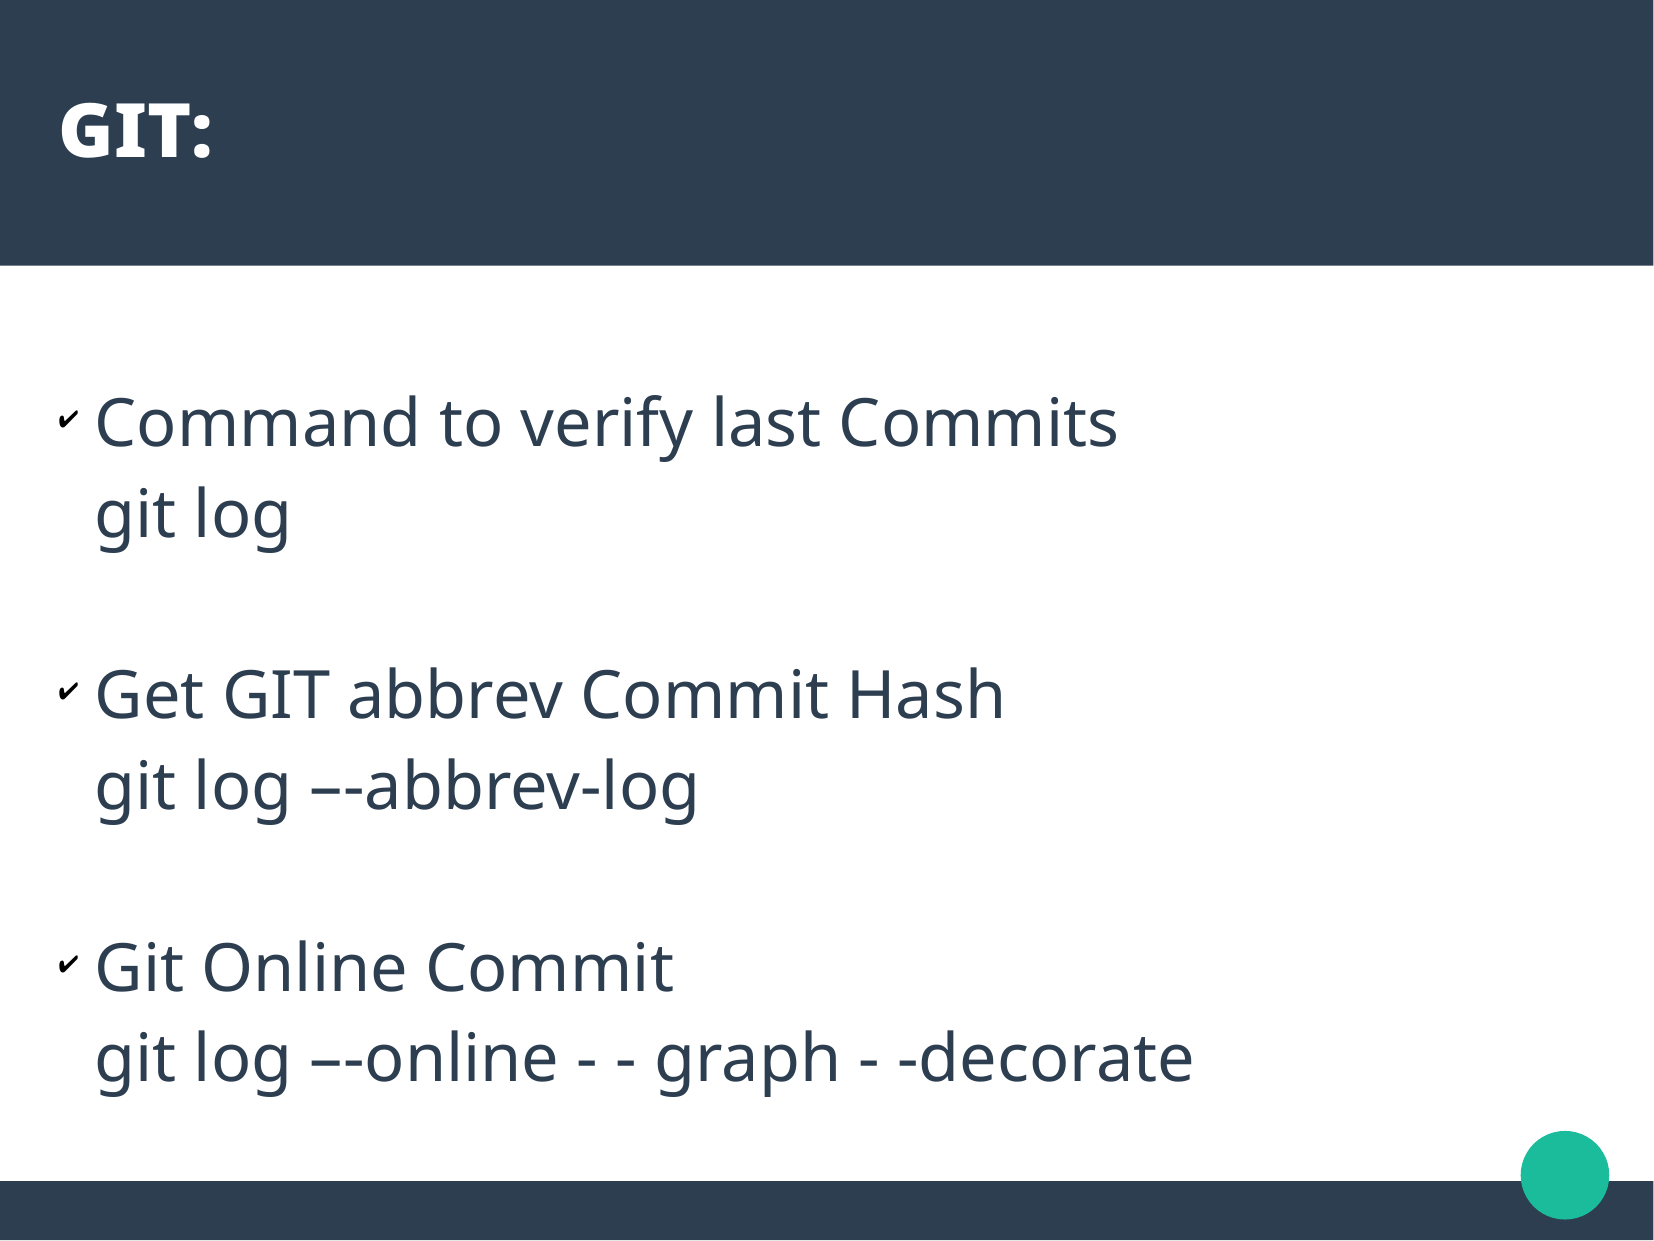

# GIT:
Command to verify last Commits
git log
Get GIT abbrev Commit Hash
git log –-abbrev-log
Git Online Commit
git log –-online - - graph - -decorate